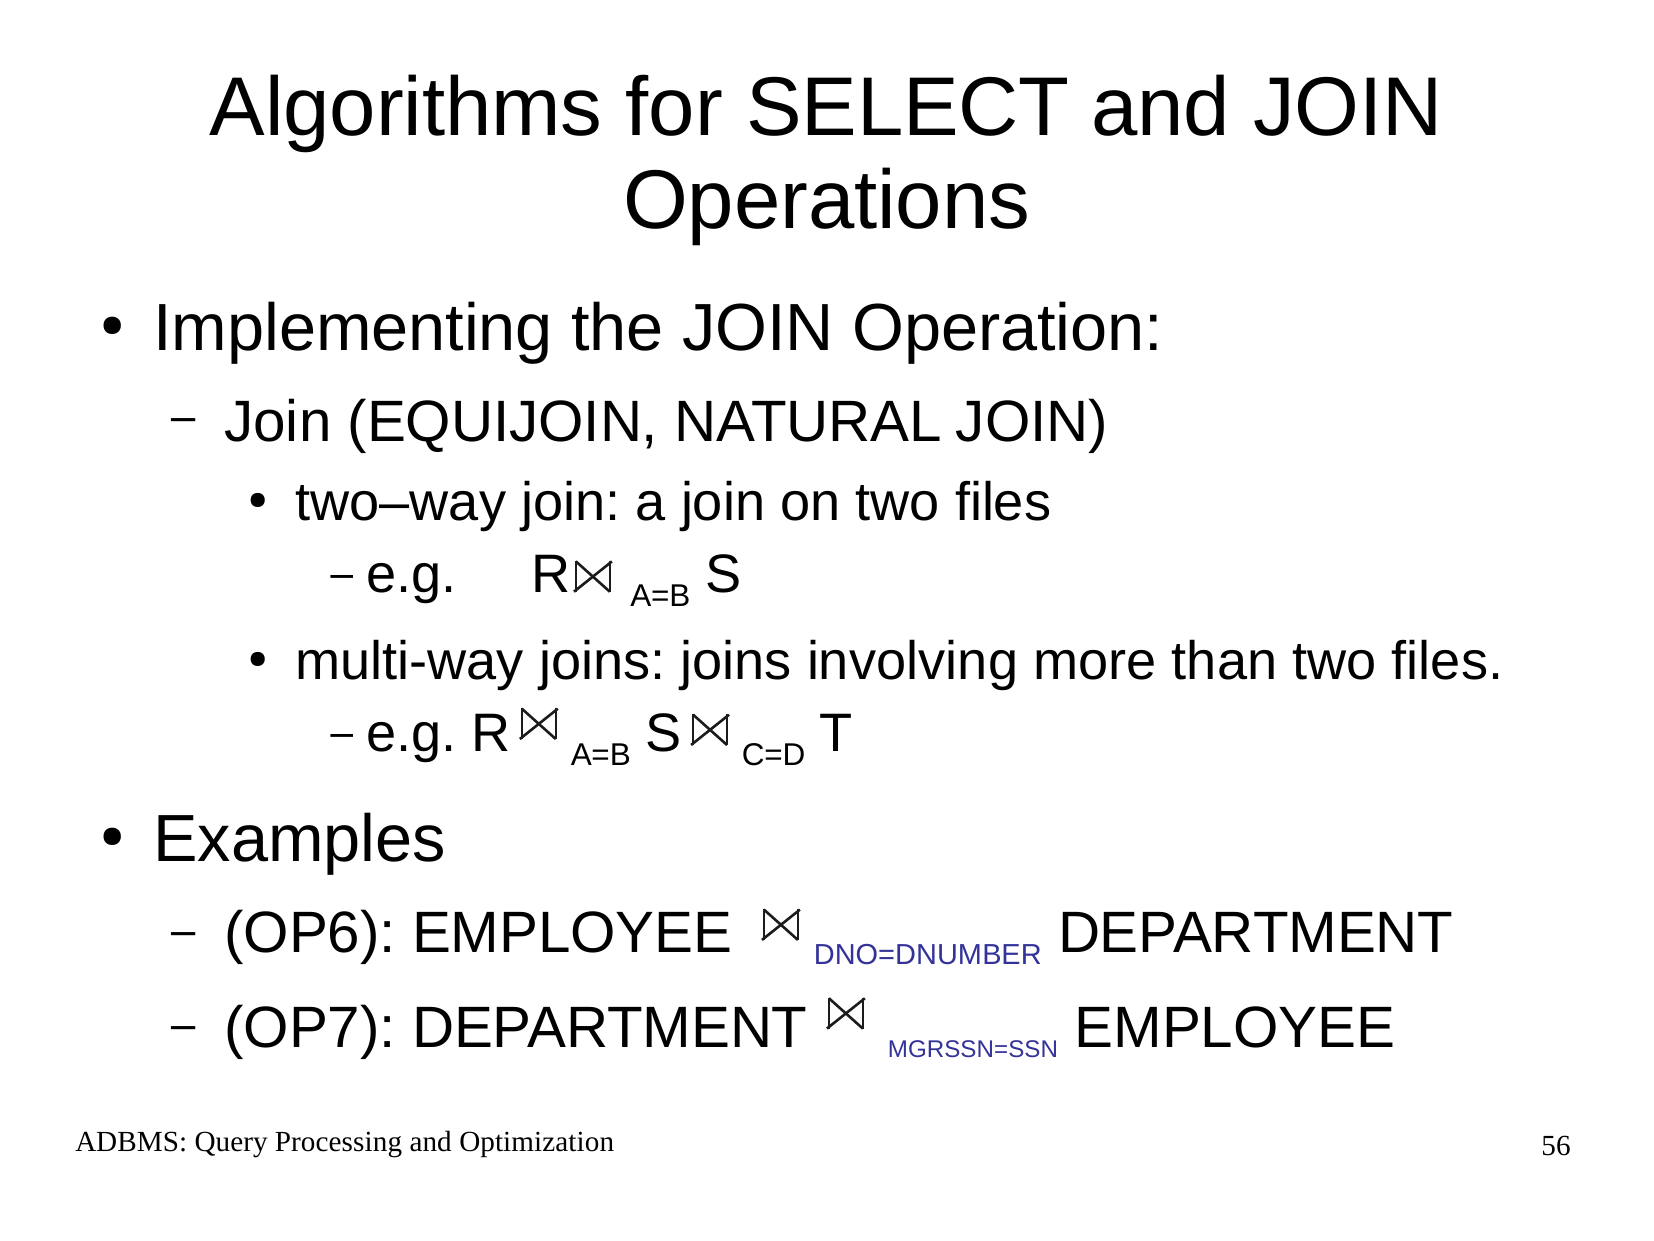

# Algorithms for SELECT and JOIN Operations
Implementing the JOIN Operation:
Join (EQUIJOIN, NATURAL JOIN)
two–way join: a join on two files
e.g.	 R A=B S
multi-way joins: joins involving more than two files.
e.g. R A=B S C=D T
Examples
(OP6): EMPLOYEE DNO=DNUMBER DEPARTMENT
(OP7): DEPARTMENT MGRSSN=SSN EMPLOYEE